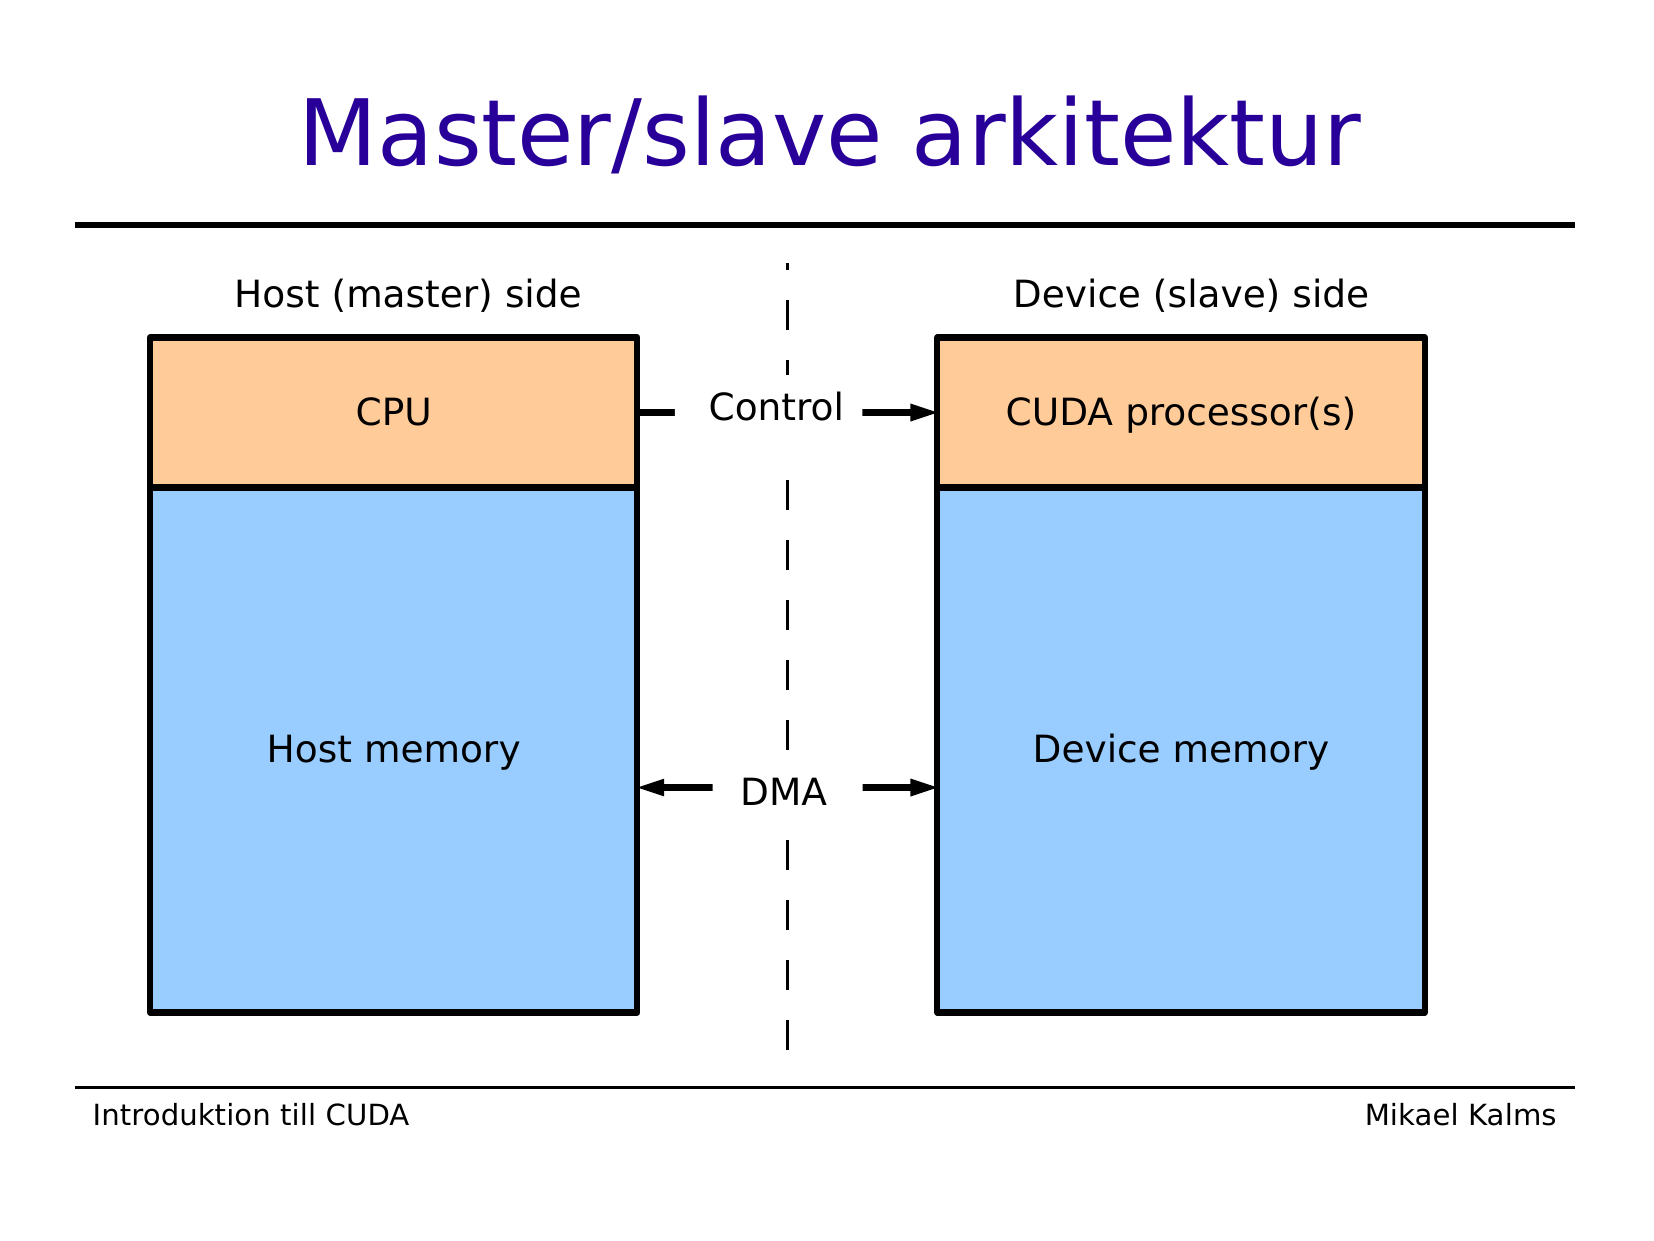

# Master/slave arkitektur
Host (master) side
Device (slave) side
CPU
CUDA processor(s)
Control
Host memory
Device memory
DMA
Introduktion till CUDA
Mikael Kalms